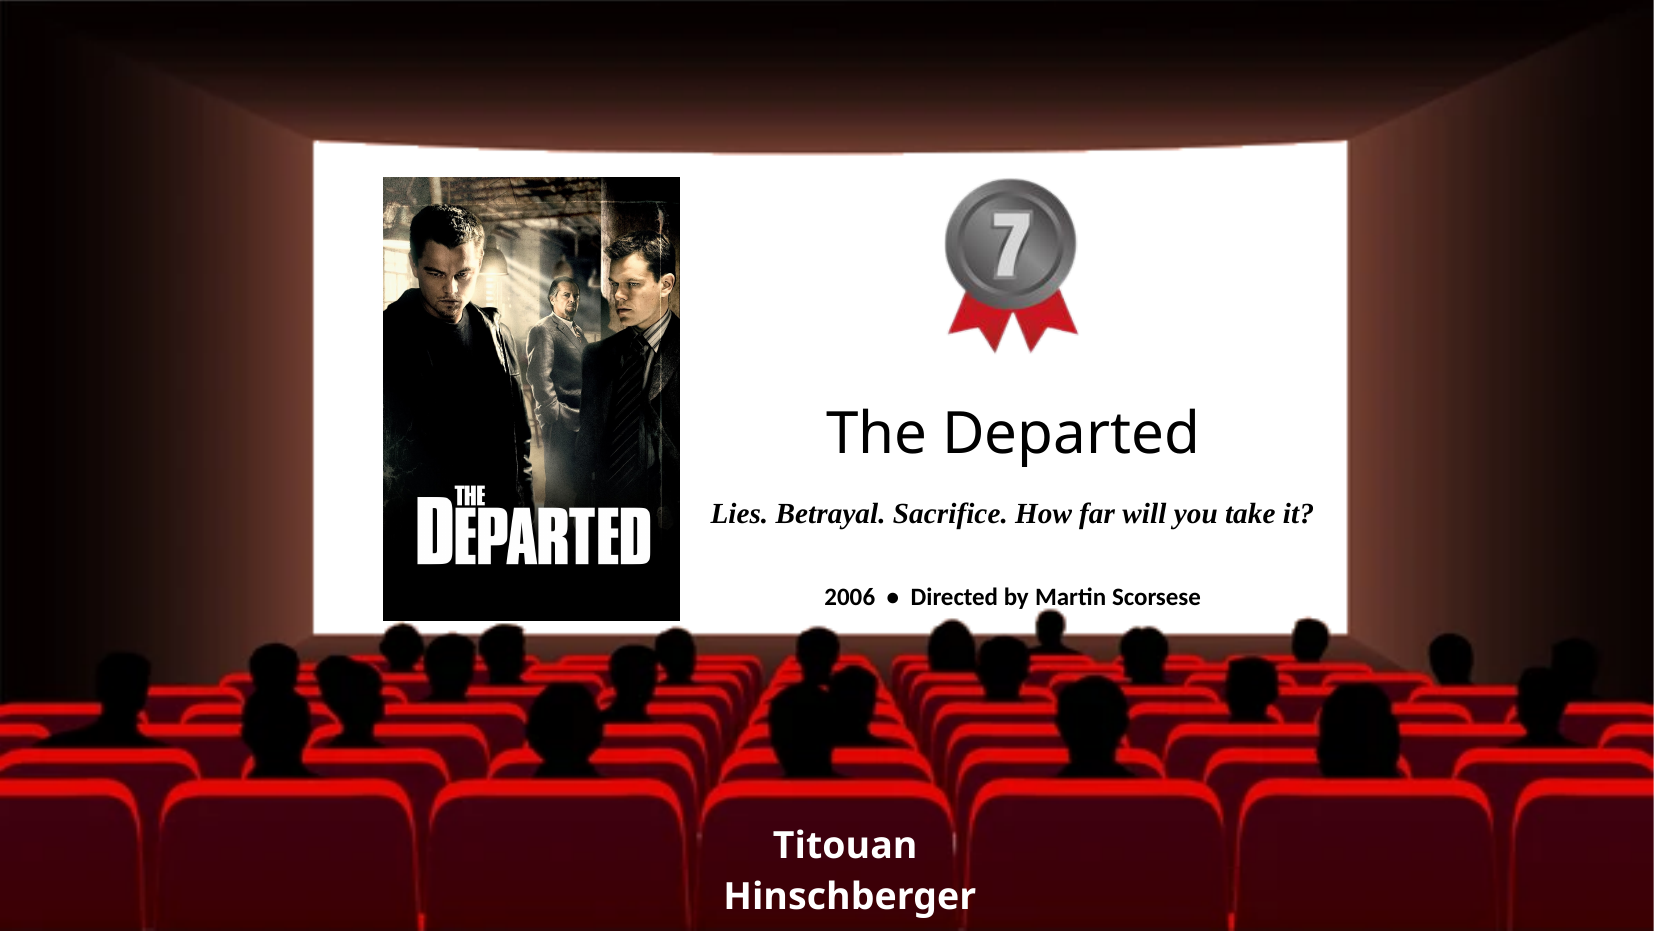

The Departed
Lies. Betrayal. Sacrifice. How far will you take it?
2006 • Directed by Martin Scorsese